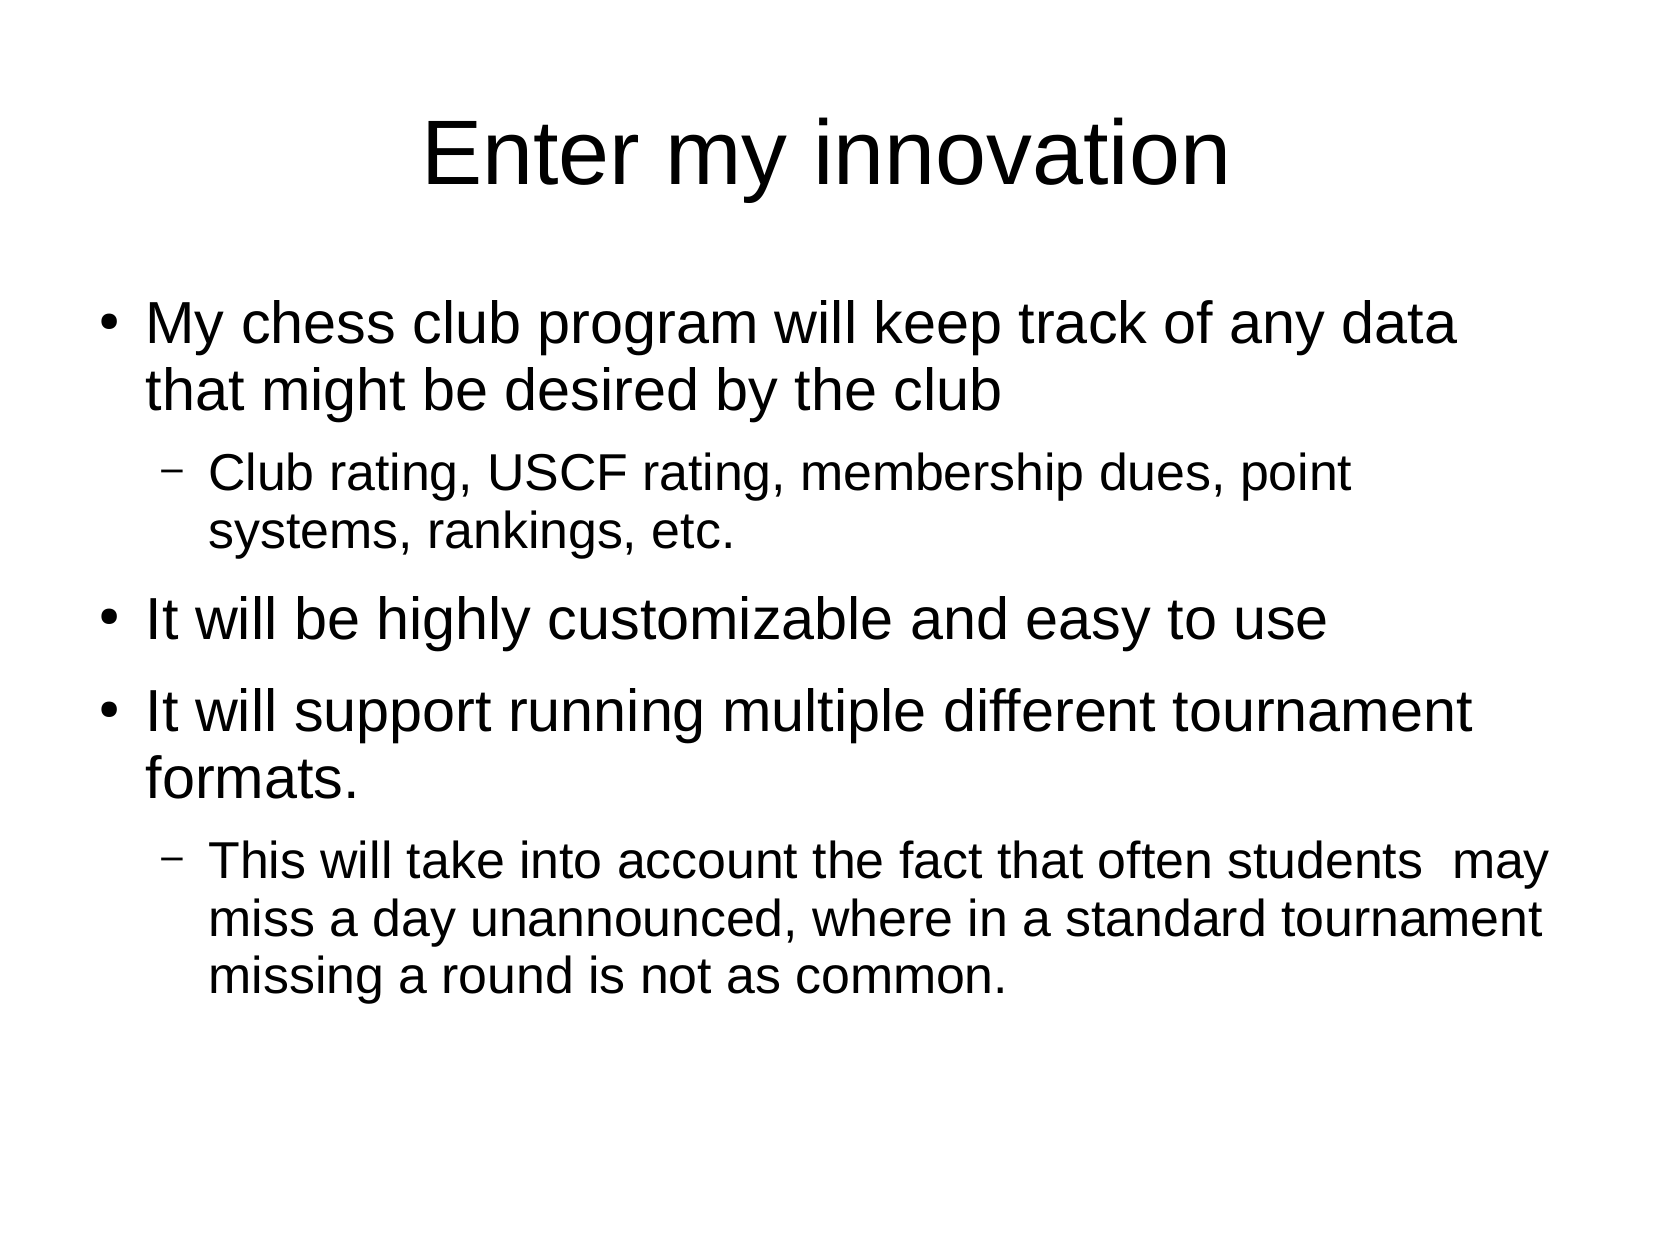

# Enter my innovation
My chess club program will keep track of any data that might be desired by the club
Club rating, USCF rating, membership dues, point systems, rankings, etc.
It will be highly customizable and easy to use
It will support running multiple different tournament formats.
This will take into account the fact that often students may miss a day unannounced, where in a standard tournament missing a round is not as common.